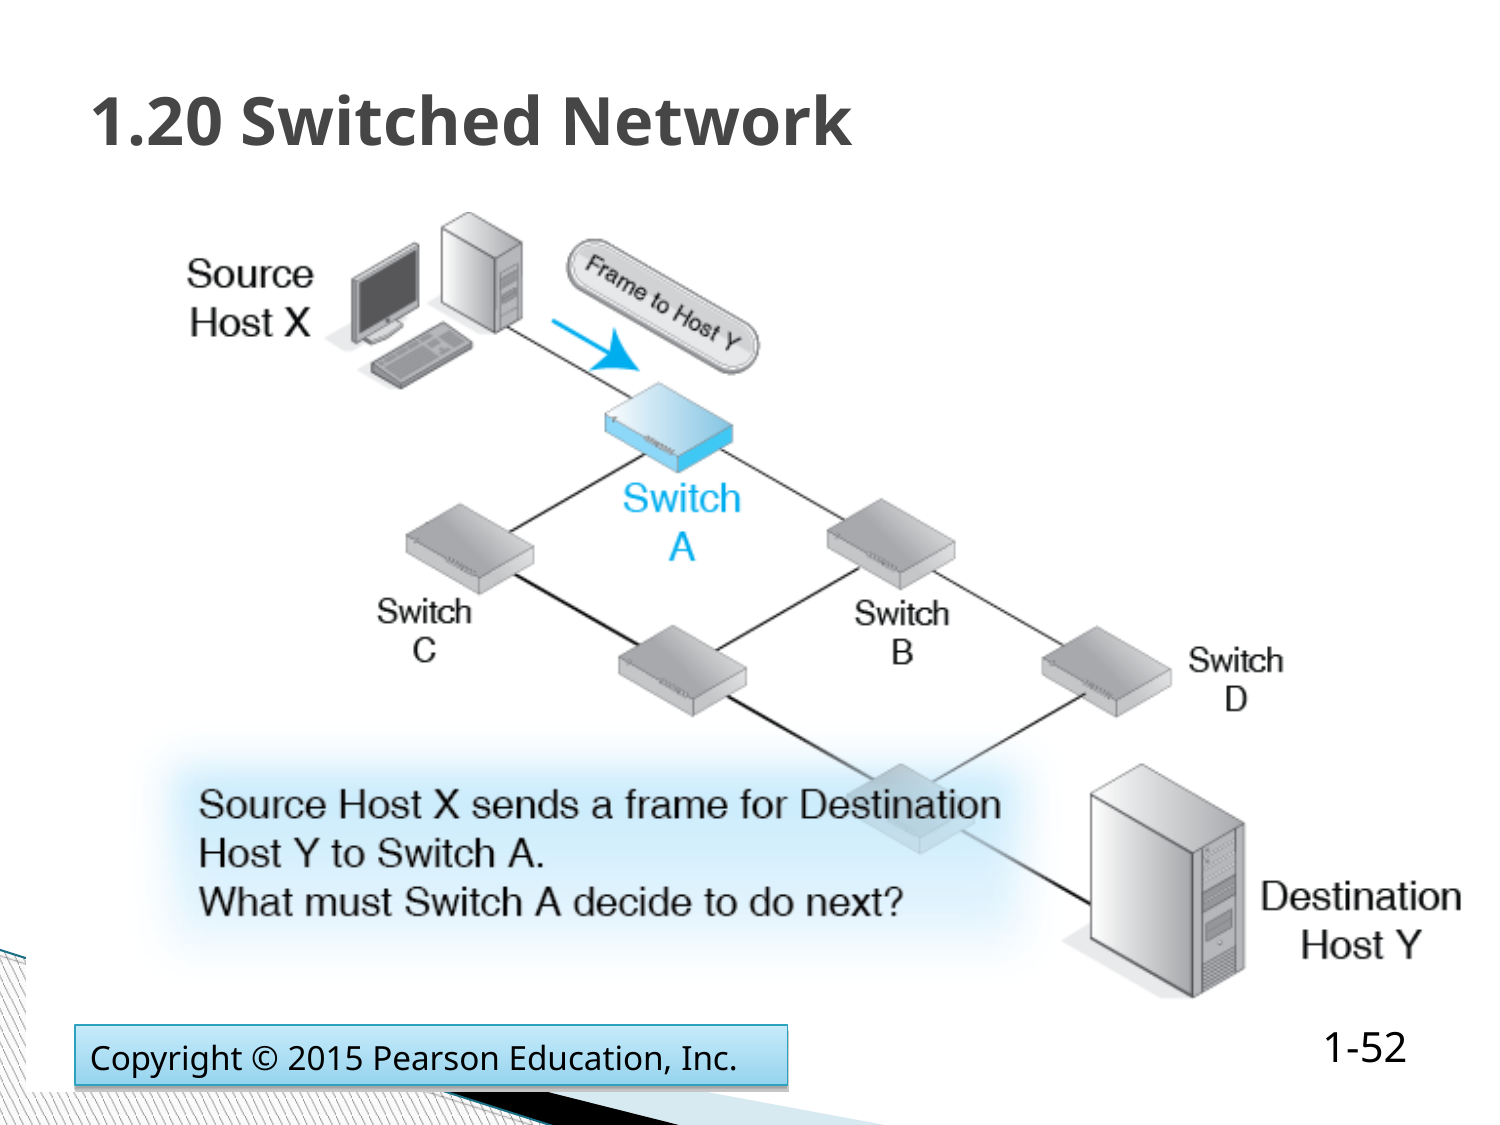

# 1.20 Switched Network
Copyright © 2015 Pearson Education, Inc.